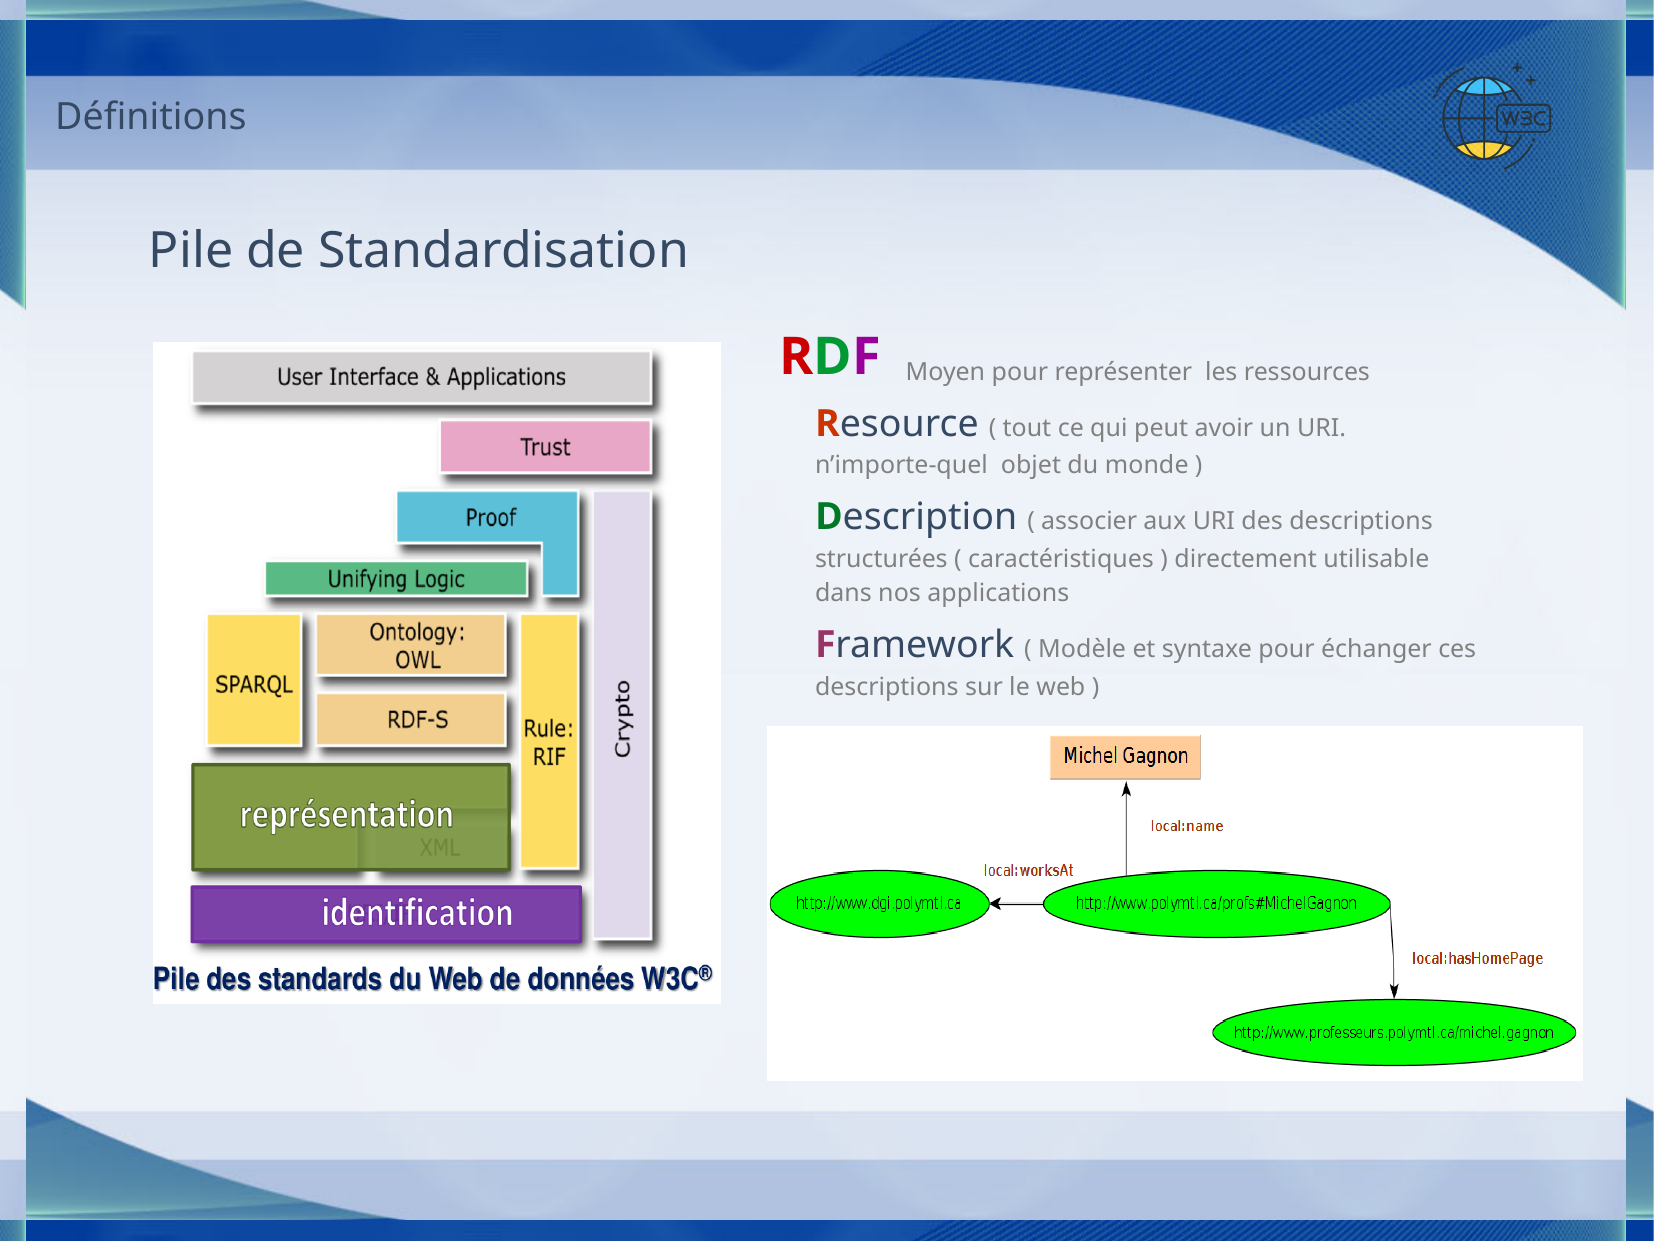

Définitions
# Pile de Standardisation
RDF
Moyen pour représenter les ressources
Resource ( tout ce qui peut avoir un URI. n’importe-quel objet du monde )
Description ( associer aux URI des descriptions structurées ( caractéristiques ) directement utilisable dans nos applications
Framework ( Modèle et syntaxe pour échanger ces descriptions sur le web )